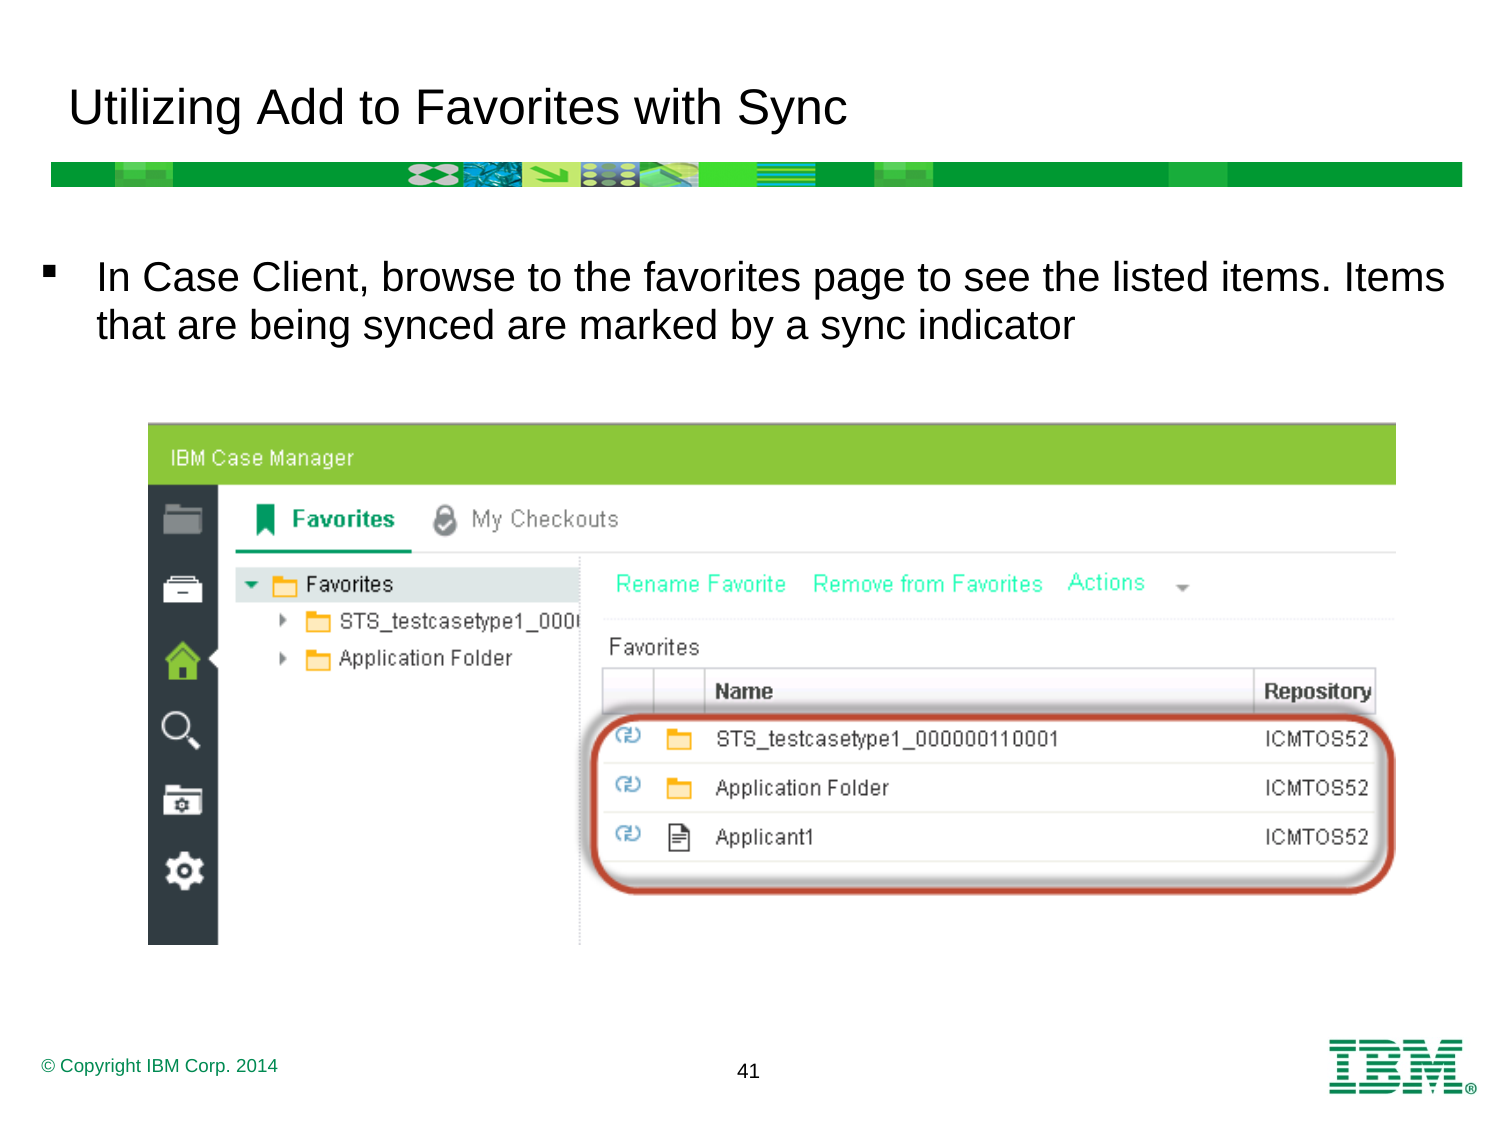

# Utilizing Add to Favorites with Sync
In Case Client, browse to the favorites page to see the listed items. Items that are being synced are marked by a sync indicator
41